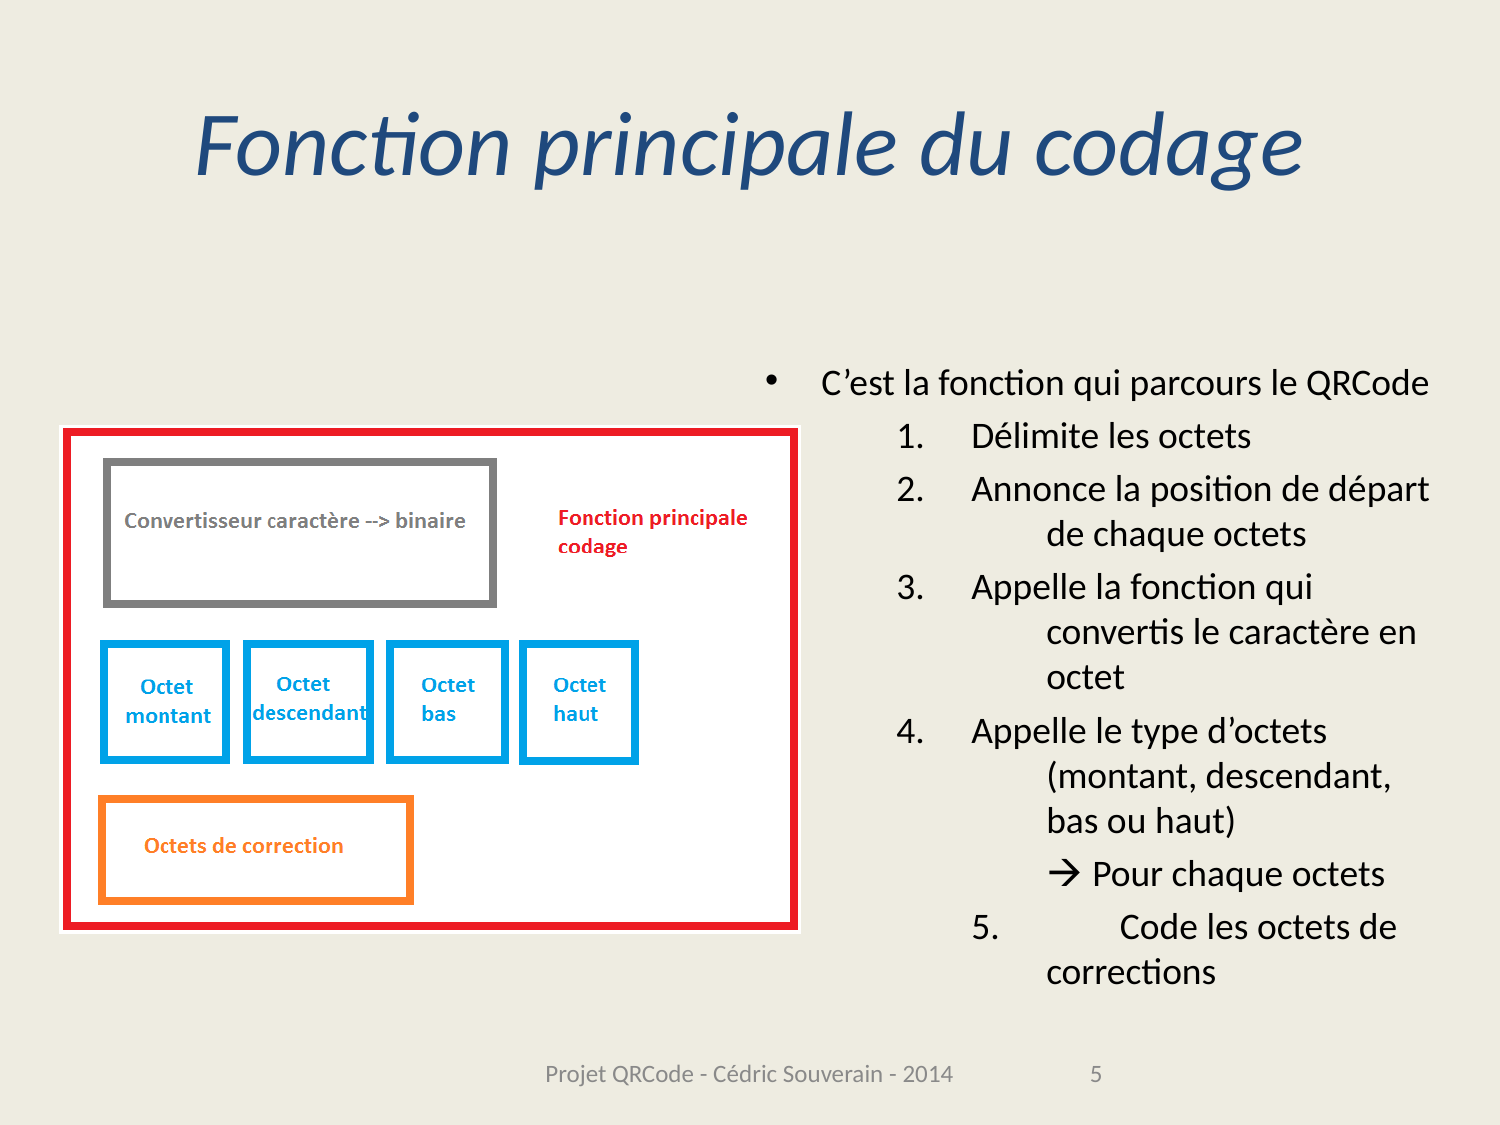

# Fonction principale du codage
C’est la fonction qui parcours le QRCode
Délimite les octets
Annonce la position de départ de chaque octets
Appelle la fonction qui convertis le caractère en octet
Appelle le type d’octets (montant, descendant, bas ou haut)
	 Pour chaque octets
5.	Code les octets de corrections
Projet QRCode - Cédric Souverain - 2014